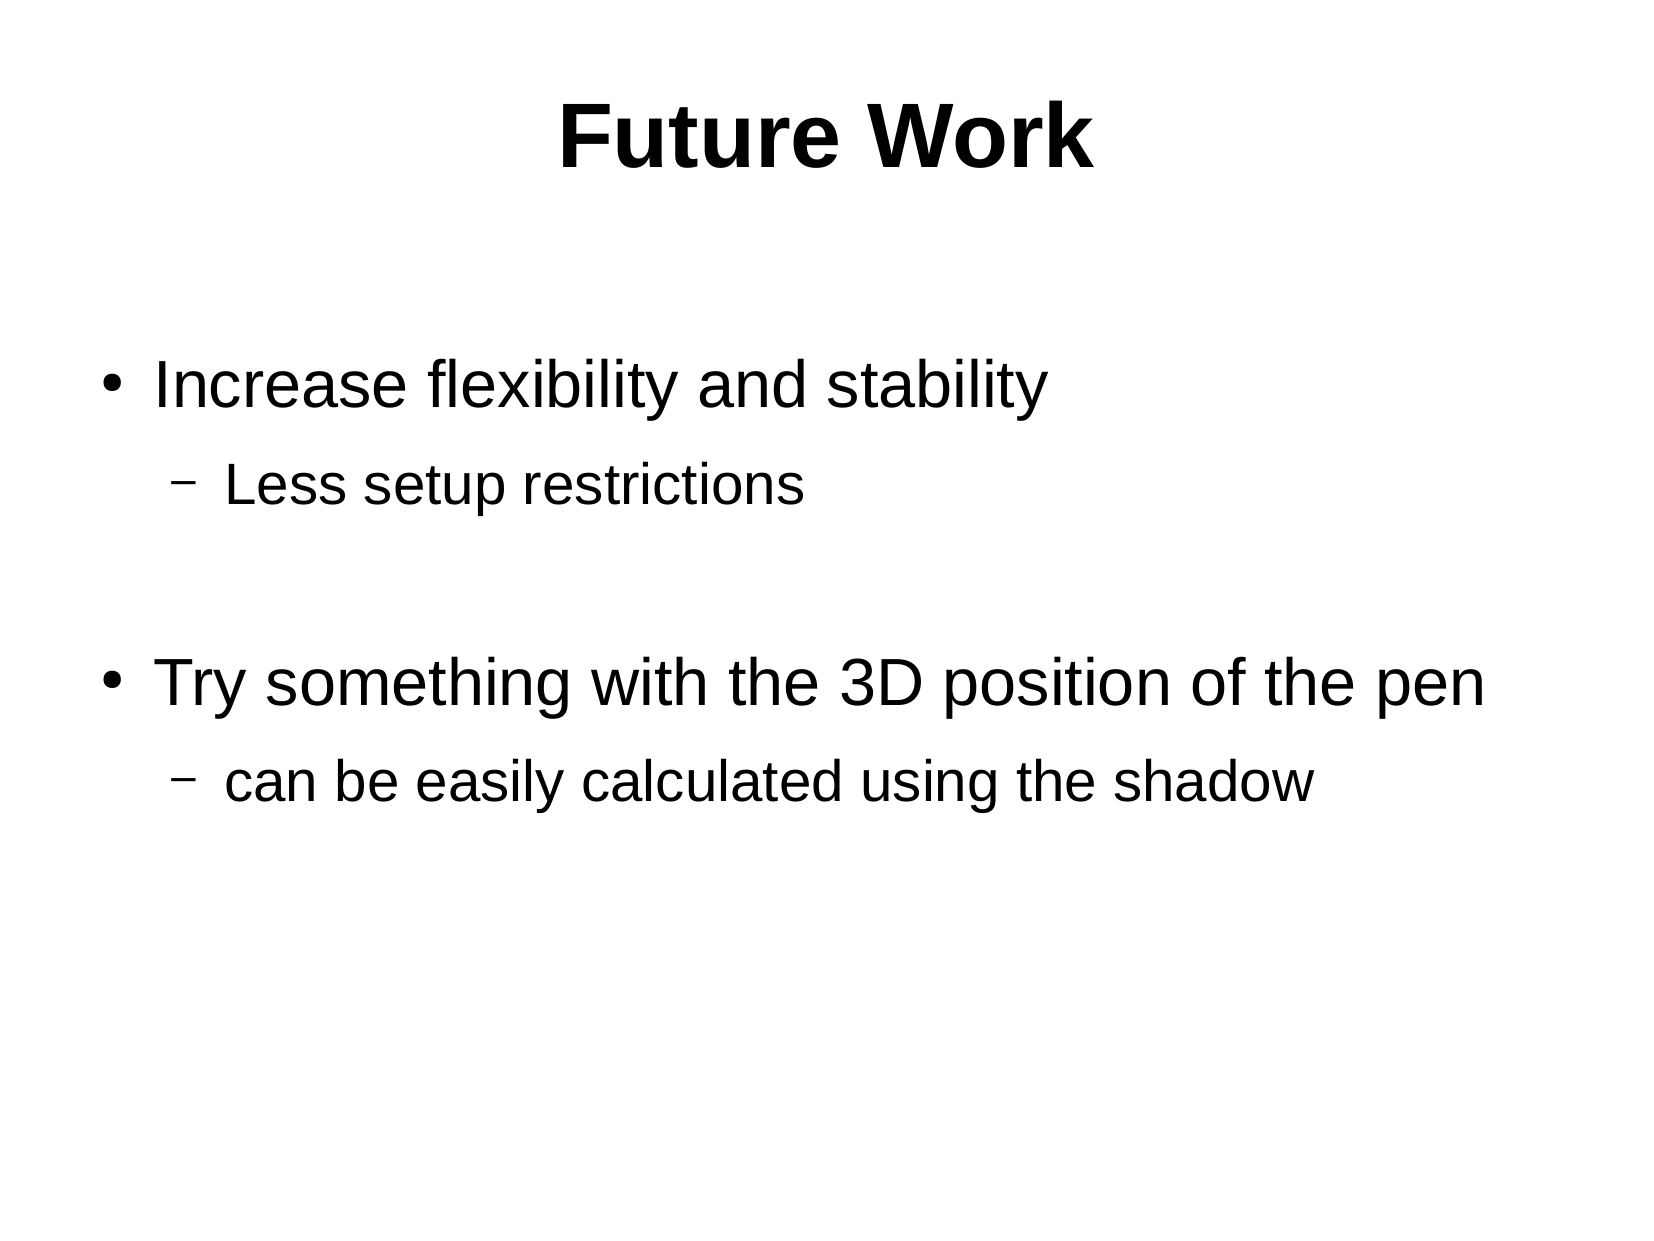

# Future Work
Increase flexibility and stability
Less setup restrictions
Try something with the 3D position of the pen
can be easily calculated using the shadow